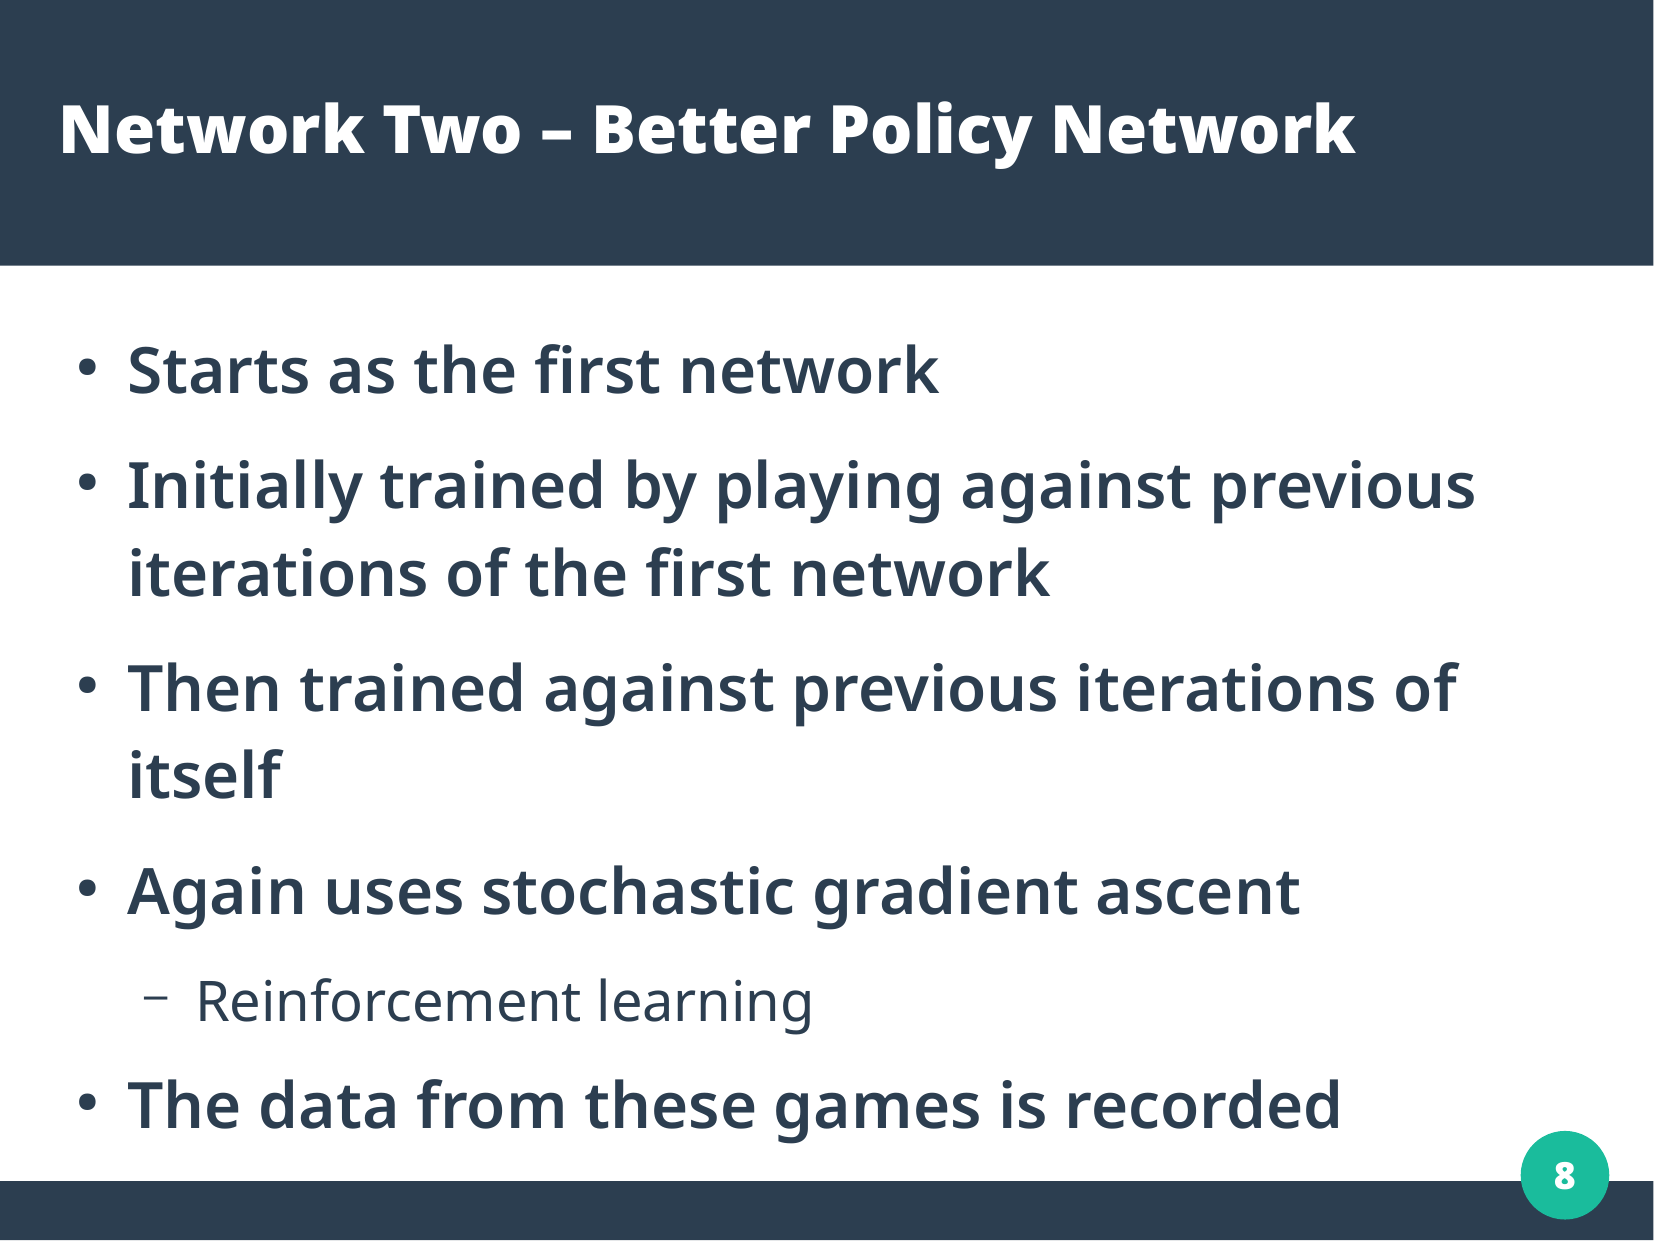

# Network Two – Better Policy Network
Starts as the first network
Initially trained by playing against previous iterations of the first network
Then trained against previous iterations of itself
Again uses stochastic gradient ascent
Reinforcement learning
The data from these games is recorded
8